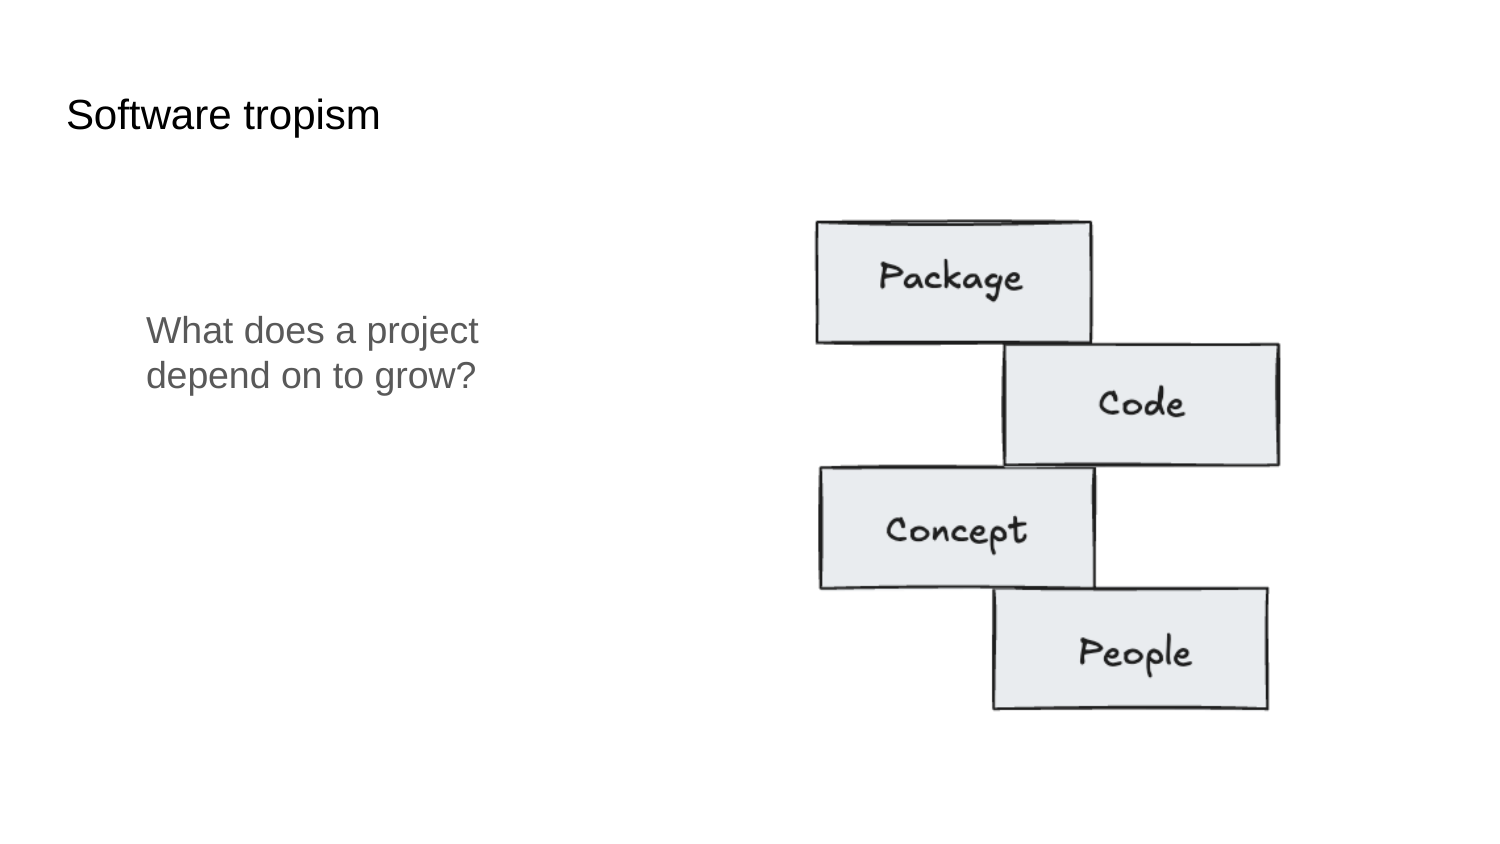

Software tropism
What does a project
depend on to grow?